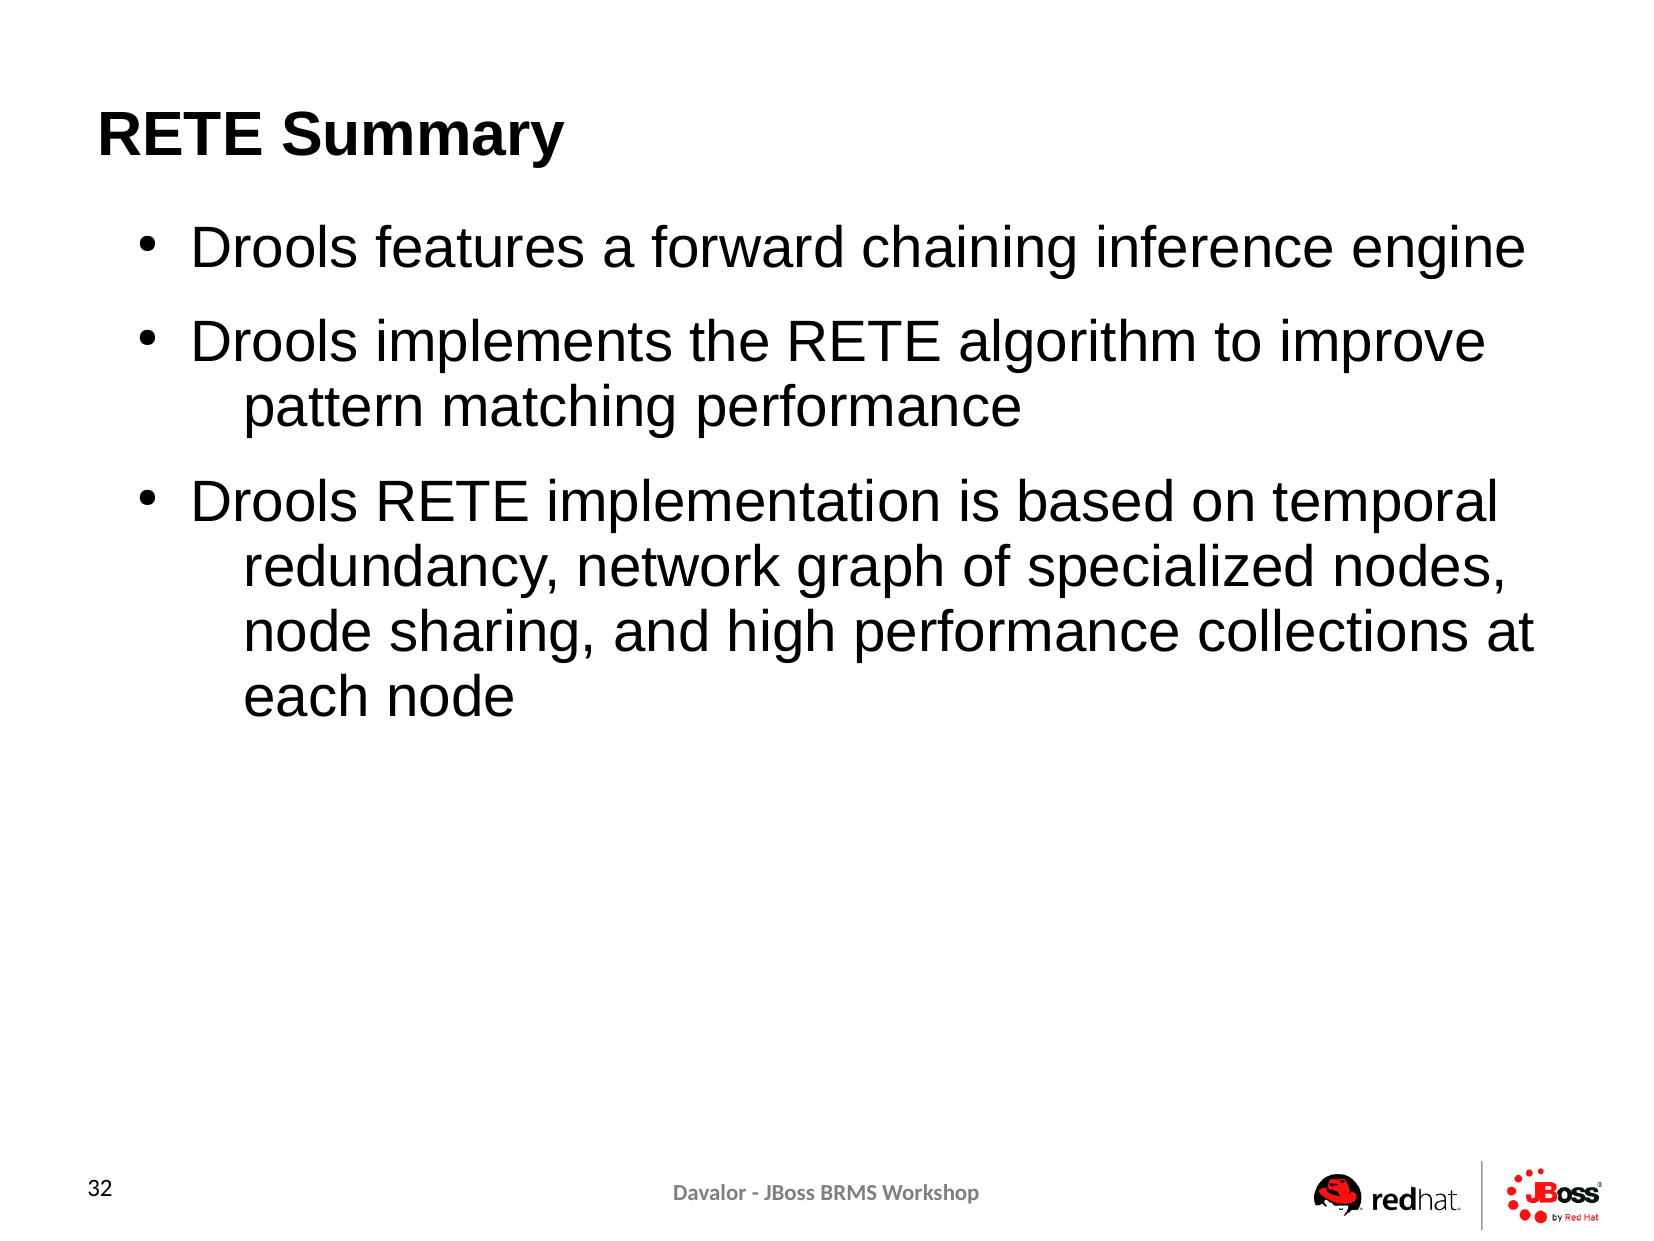

# RETE Summary
Drools features a forward chaining inference engine
Drools implements the RETE algorithm to improve pattern matching performance
Drools RETE implementation is based on temporal redundancy, network graph of specialized nodes, node sharing, and high performance collections at each node